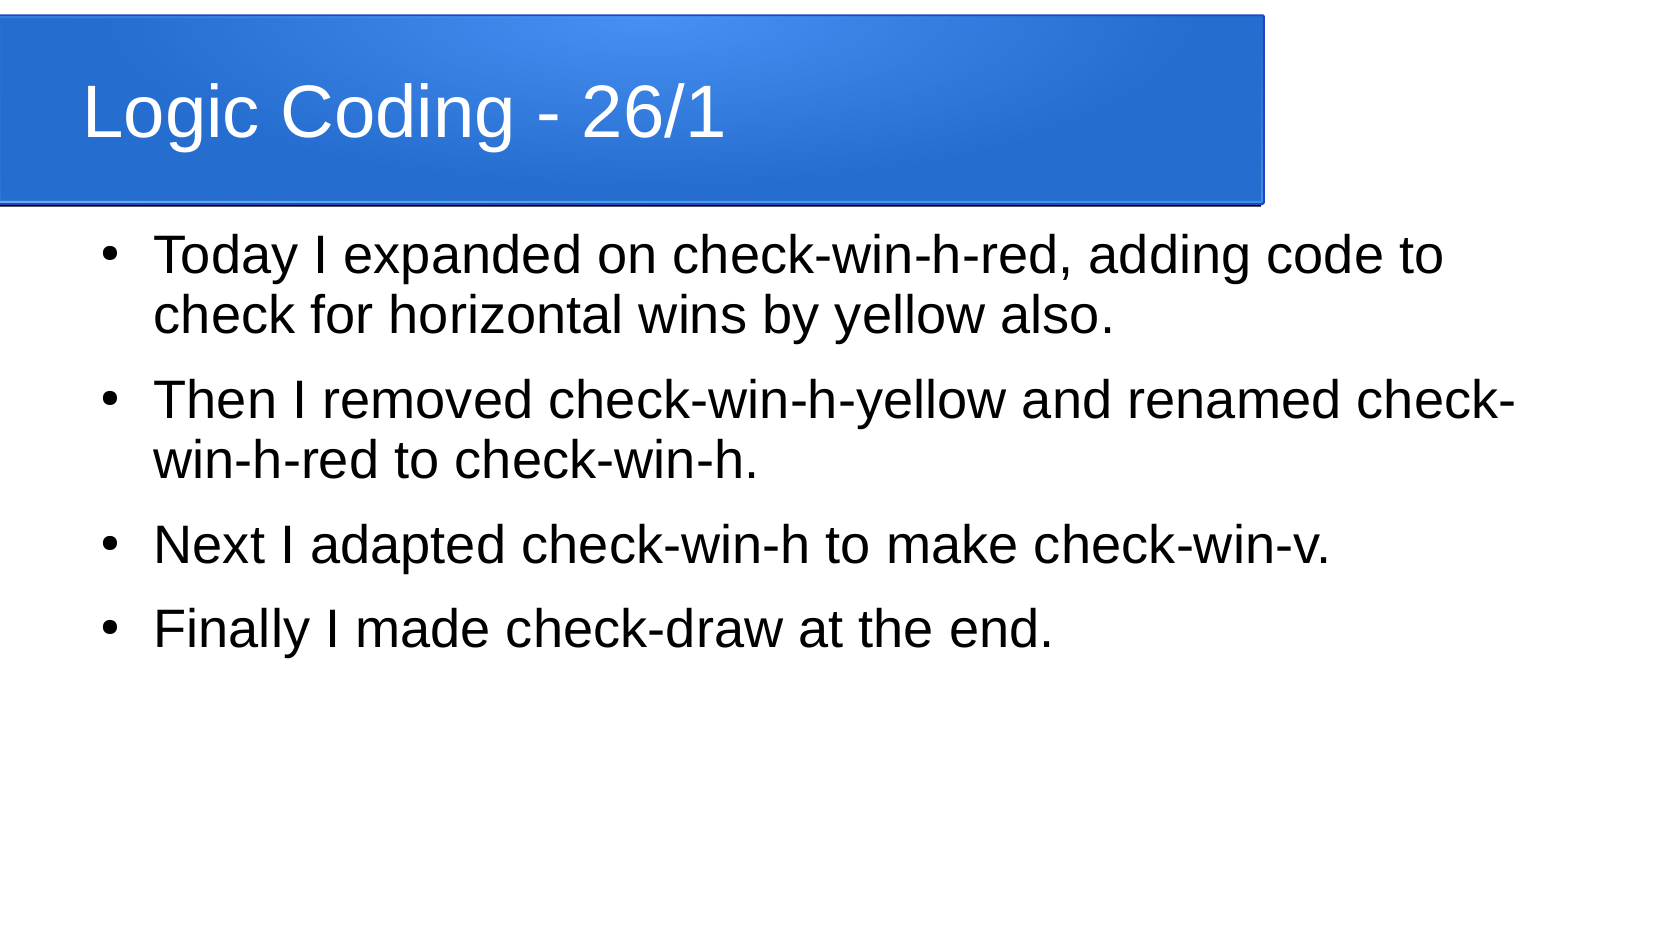

# Logic Coding - 26/1
Today I expanded on check-win-h-red, adding code to check for horizontal wins by yellow also.
Then I removed check-win-h-yellow and renamed check-win-h-red to check-win-h.
Next I adapted check-win-h to make check-win-v.
Finally I made check-draw at the end.